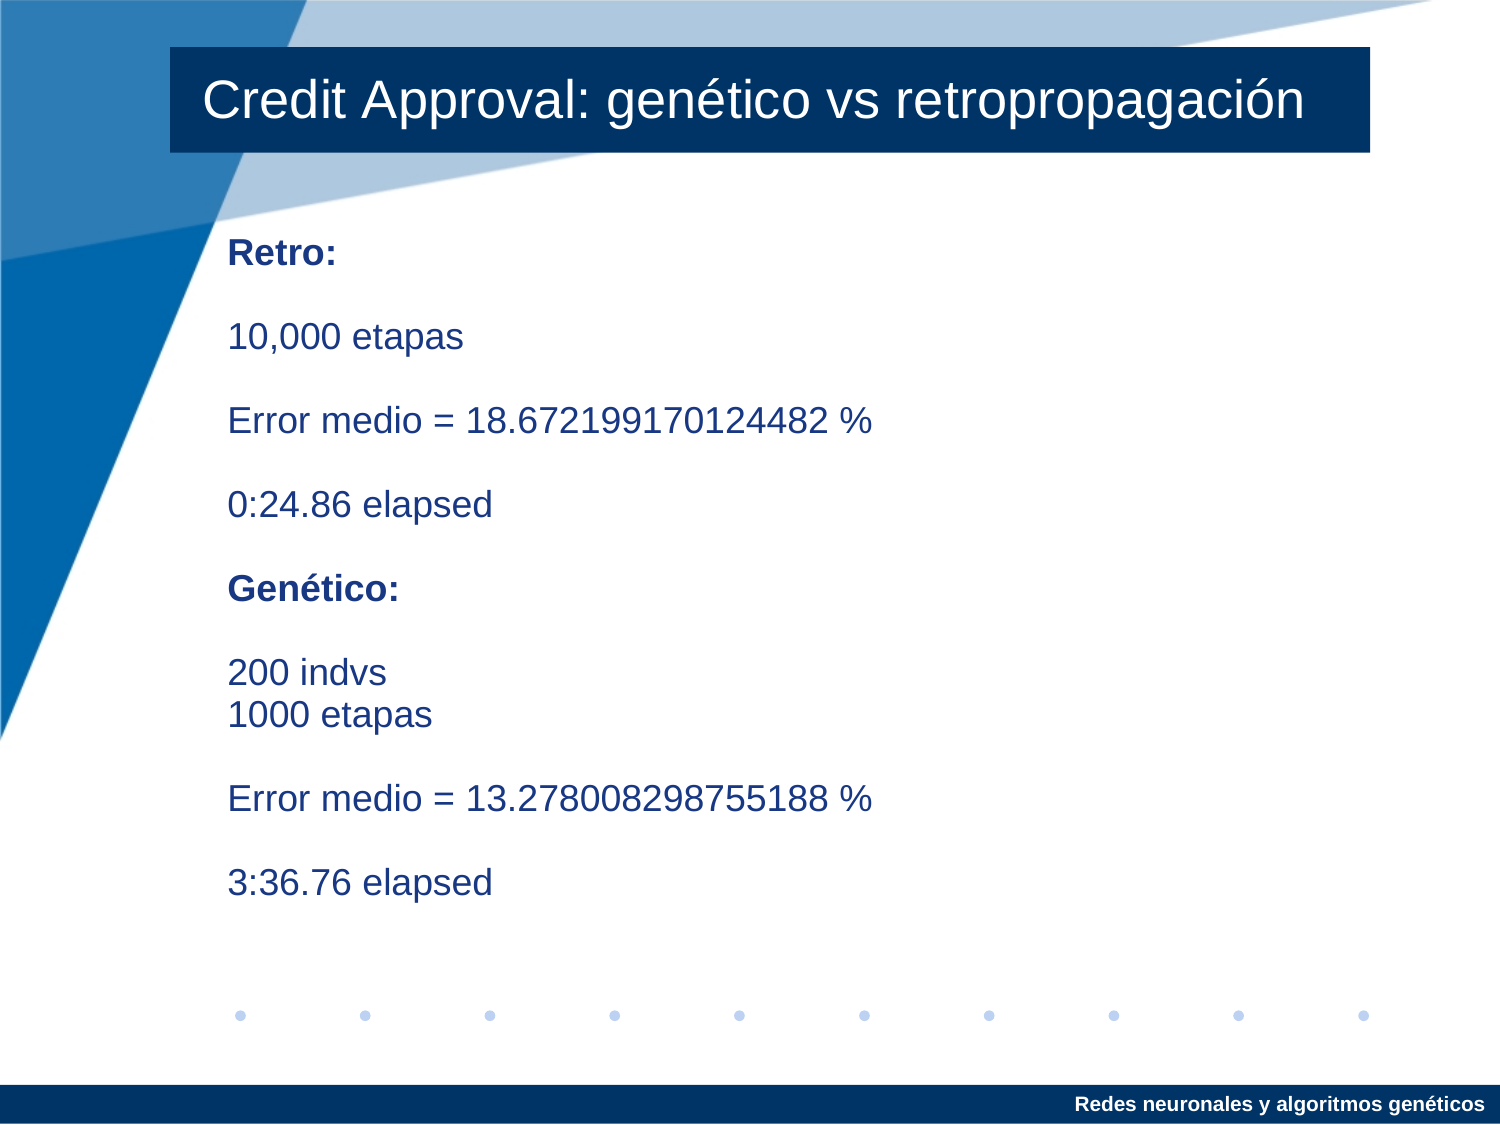

# Credit Approval: genético vs retropropagación
Retro:
10,000 etapas
Error medio = 18.672199170124482 %
0:24.86 elapsed
Genético:
200 indvs
1000 etapas
Error medio = 13.278008298755188 %
3:36.76 elapsed